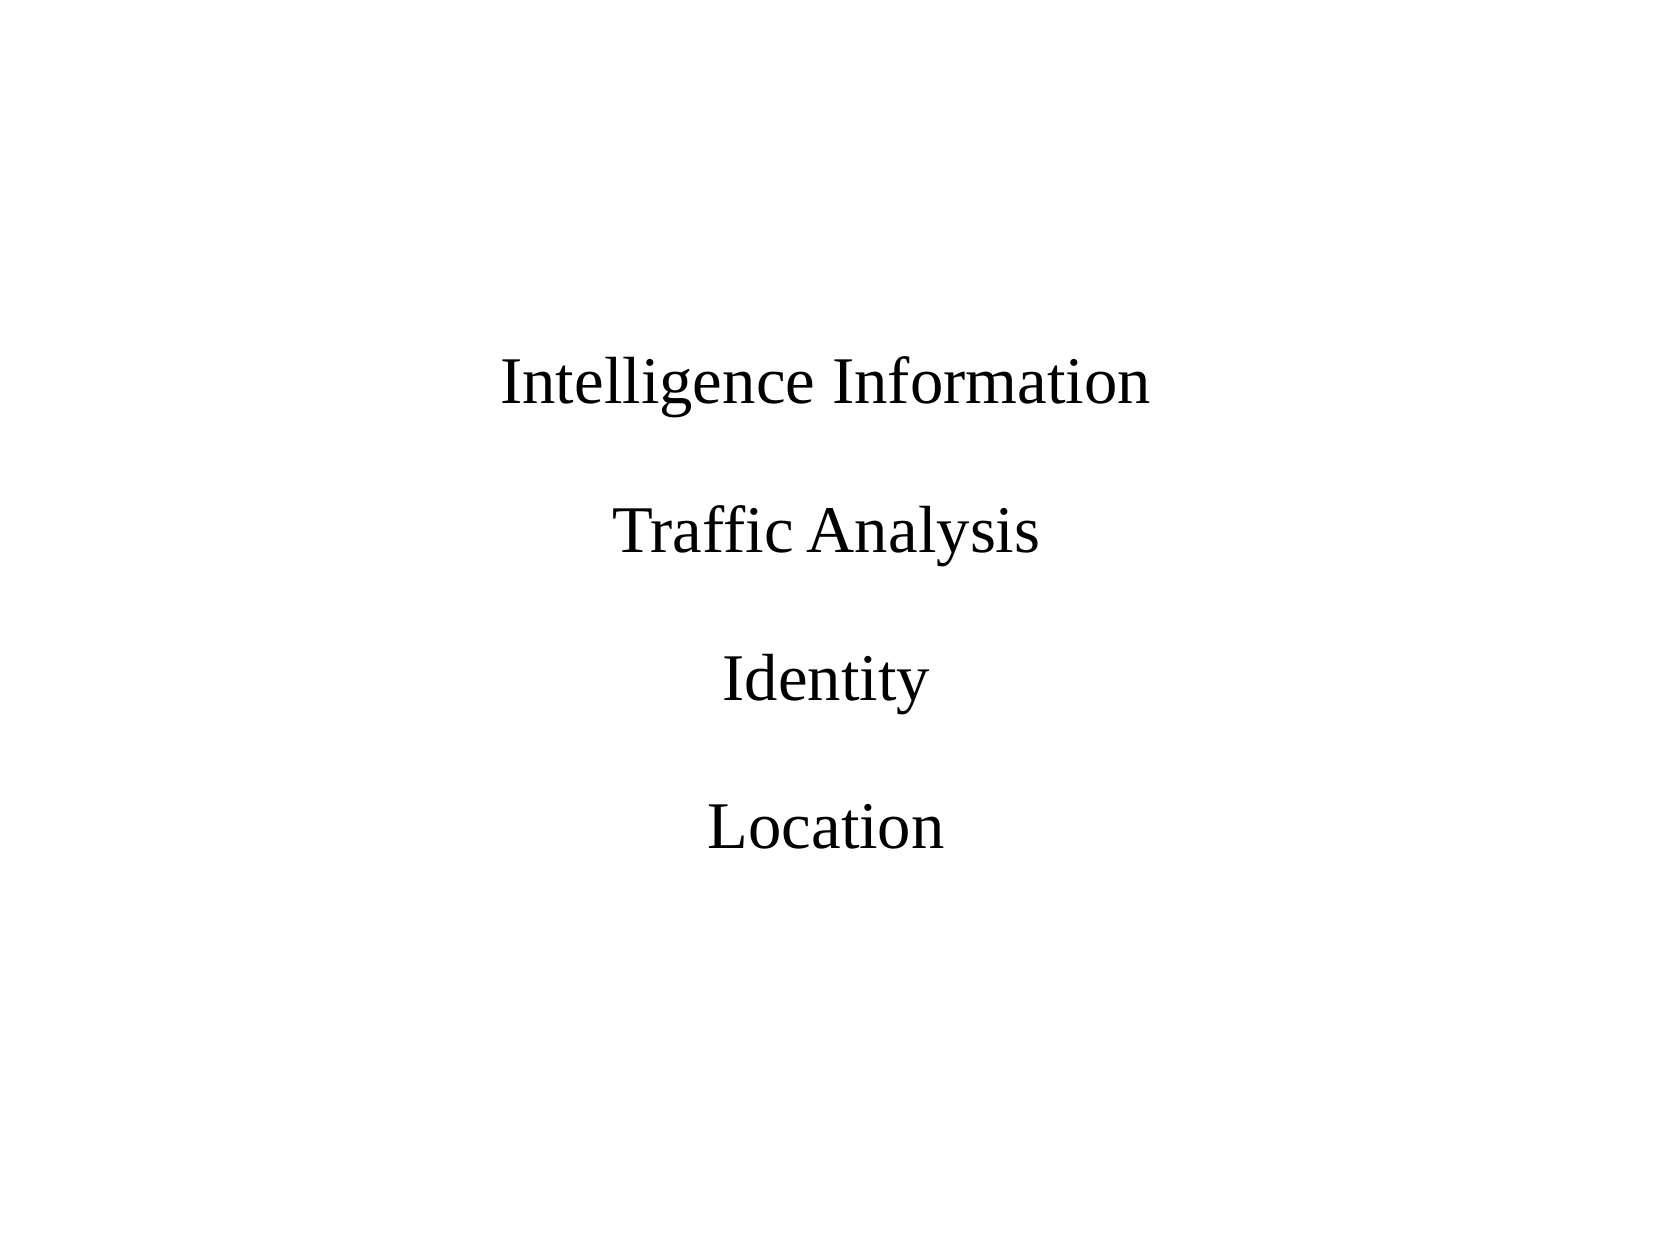

# Intelligence Information
Traffic Analysis
Identity
Location